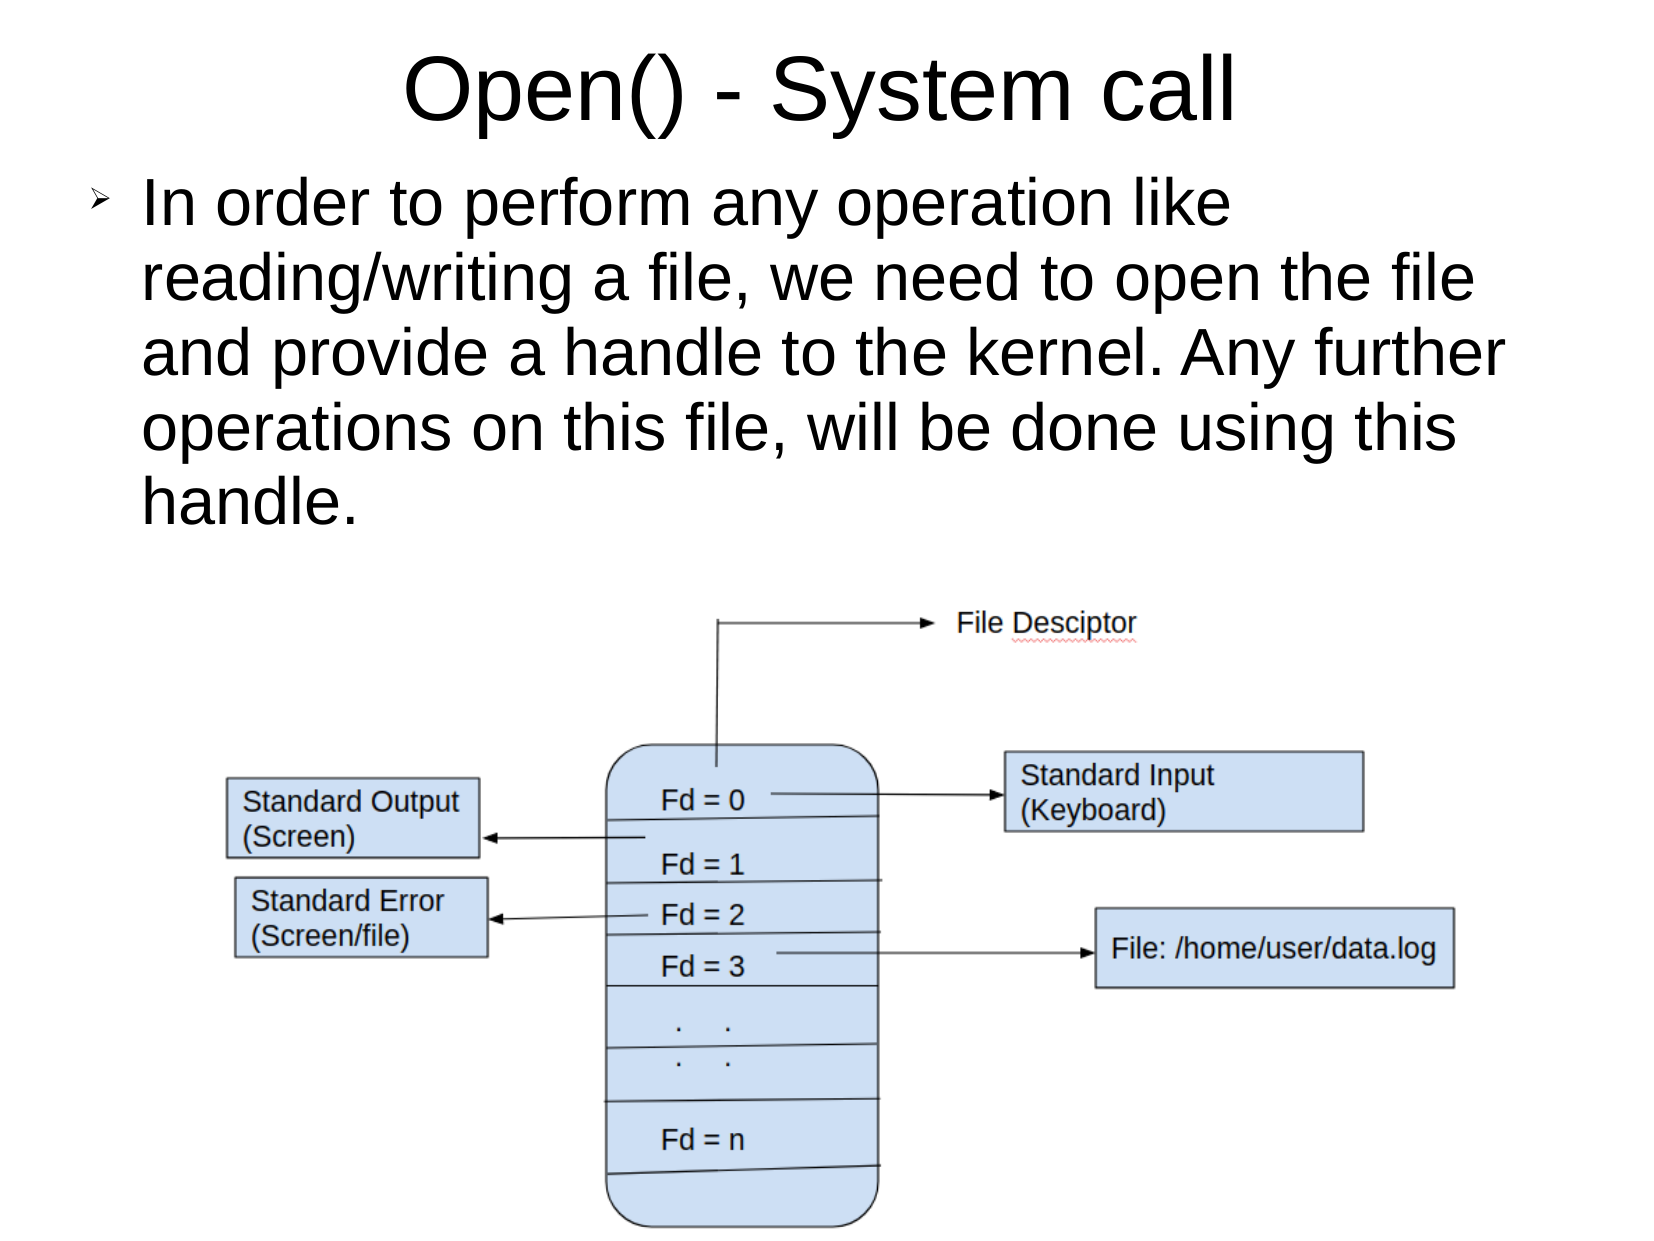

# Open() - System call
In order to perform any operation like reading/writing a file, we need to open the file and provide a handle to the kernel. Any further operations on this file, will be done using this handle.